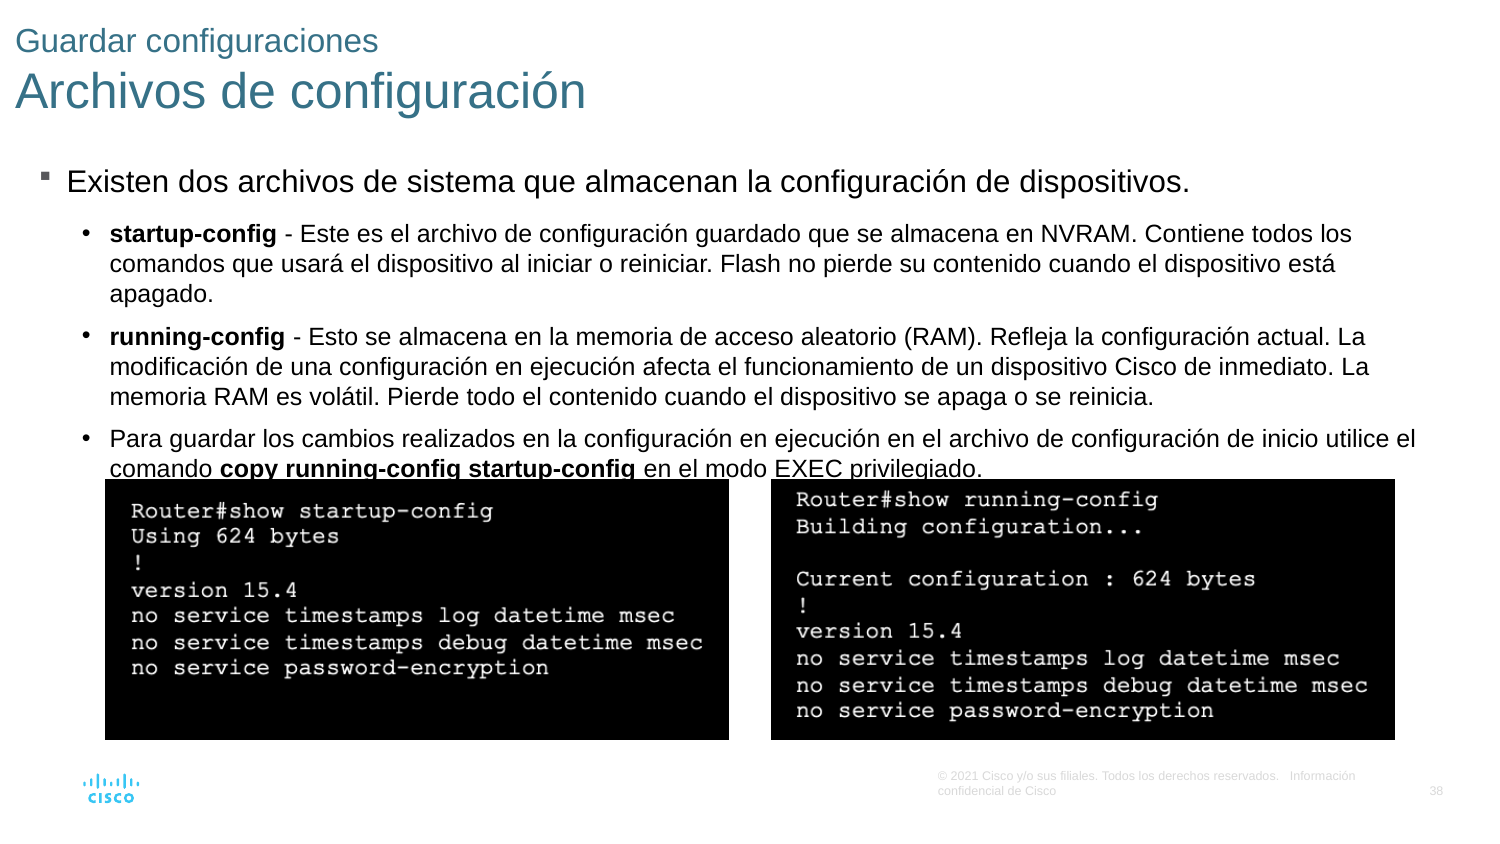

# Guardar configuraciones Archivos de configuración
Existen dos archivos de sistema que almacenan la configuración de dispositivos.
startup-config - Este es el archivo de configuración guardado que se almacena en NVRAM. Contiene todos los comandos que usará el dispositivo al iniciar o reiniciar. Flash no pierde su contenido cuando el dispositivo está apagado.
running-config - Esto se almacena en la memoria de acceso aleatorio (RAM). Refleja la configuración actual. La modificación de una configuración en ejecución afecta el funcionamiento de un dispositivo Cisco de inmediato. La memoria RAM es volátil. Pierde todo el contenido cuando el dispositivo se apaga o se reinicia.
Para guardar los cambios realizados en la configuración en ejecución en el archivo de configuración de inicio utilice el comando copy running-config startup-config en el modo EXEC privilegiado.